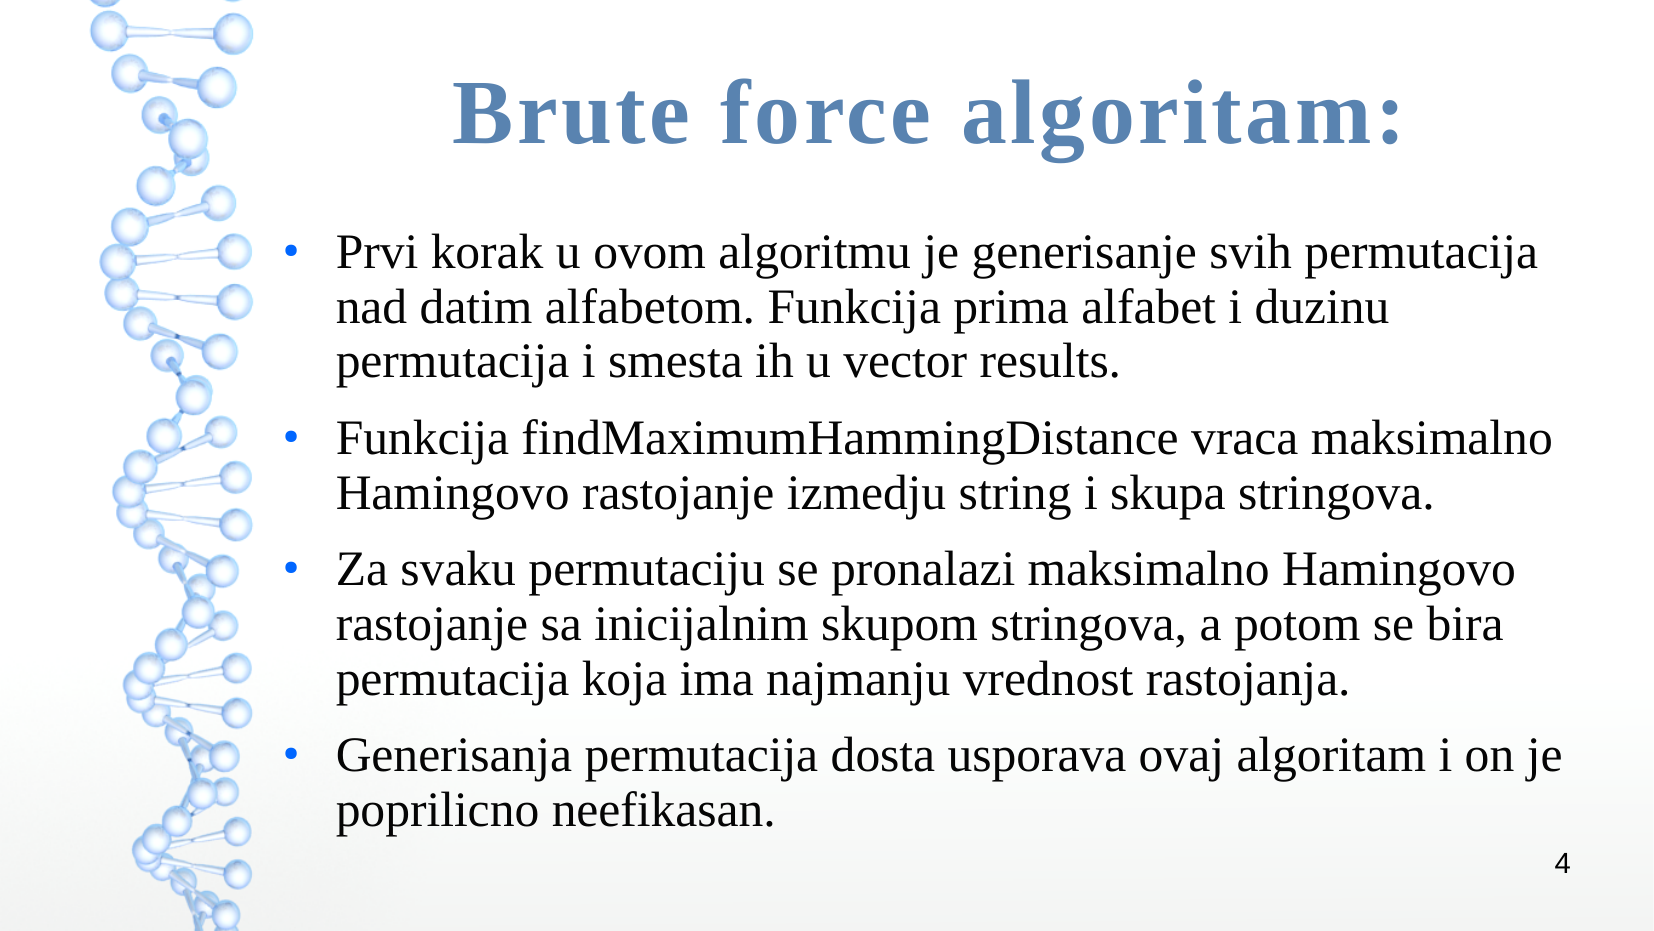

# Brute force algoritam:
Prvi korak u ovom algoritmu je generisanje svih permutacija nad datim alfabetom. Funkcija prima alfabet i duzinu permutacija i smesta ih u vector results.
Funkcija findMaximumHammingDistance vraca maksimalno Hamingovo rastojanje izmedju string i skupa stringova.
Za svaku permutaciju se pronalazi maksimalno Hamingovo rastojanje sa inicijalnim skupom stringova, a potom se bira permutacija koja ima najmanju vrednost rastojanja.
Generisanja permutacija dosta usporava ovaj algoritam i on je poprilicno neefikasan.
4